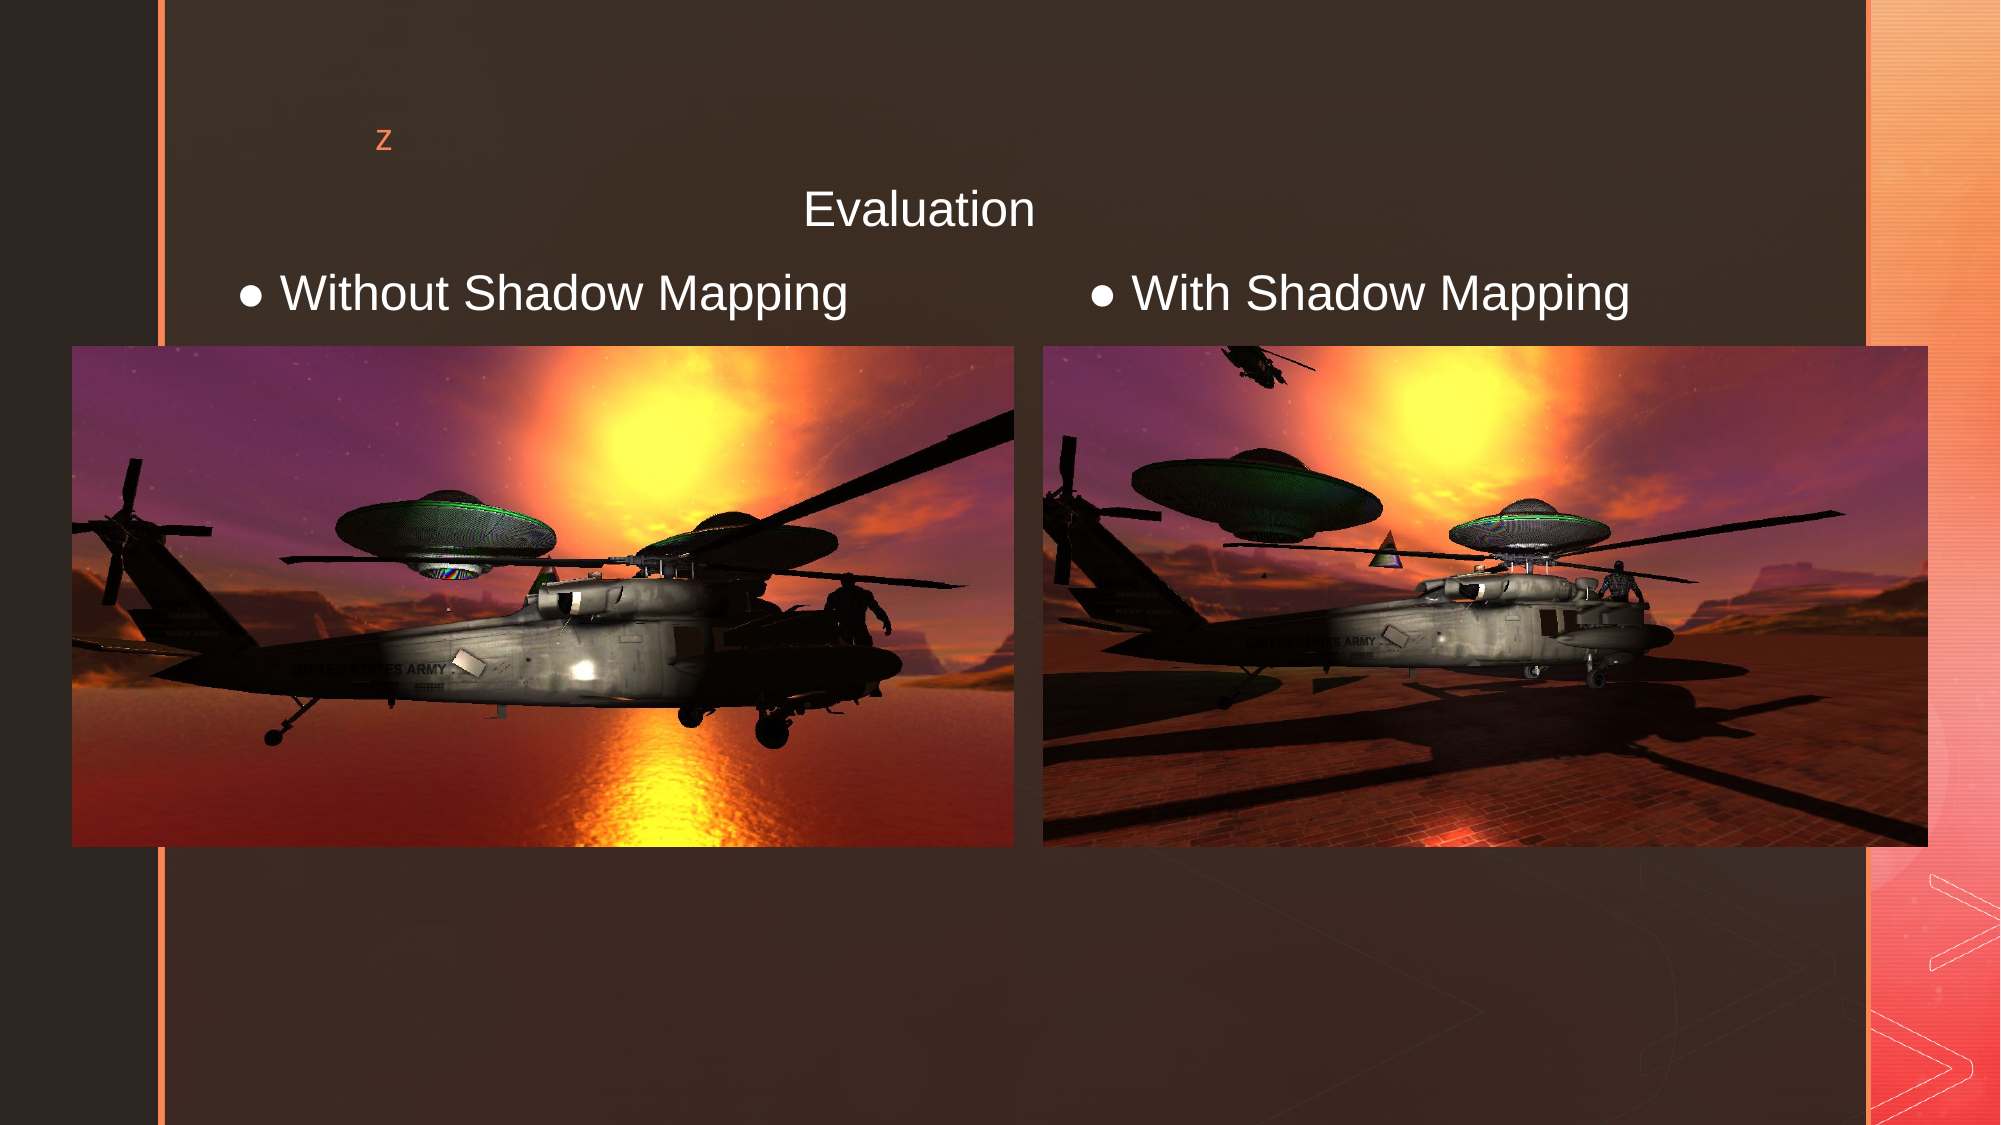

# Evaluation
● Without Shadow Mapping ● With Shadow Mapping